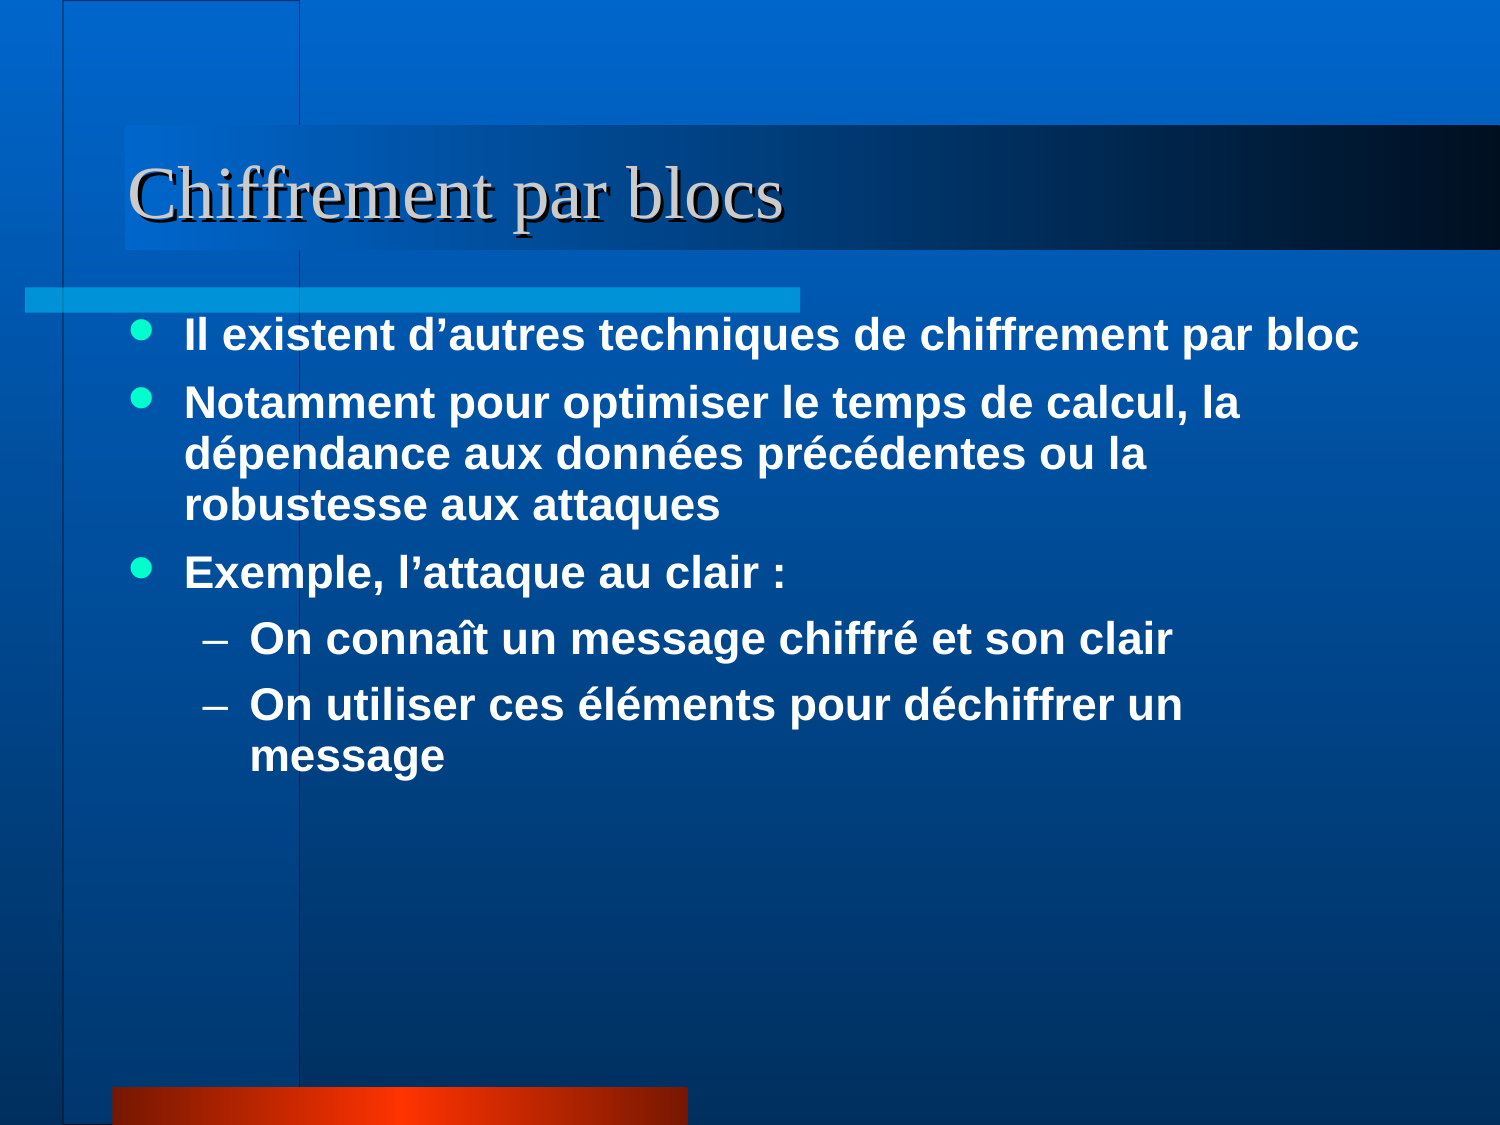

# Chiffrement par blocs
Il existent d’autres techniques de chiffrement par bloc
Notamment pour optimiser le temps de calcul, la dépendance aux données précédentes ou la robustesse aux attaques
Exemple, l’attaque au clair :
On connaît un message chiffré et son clair
On utiliser ces éléments pour déchiffrer un message